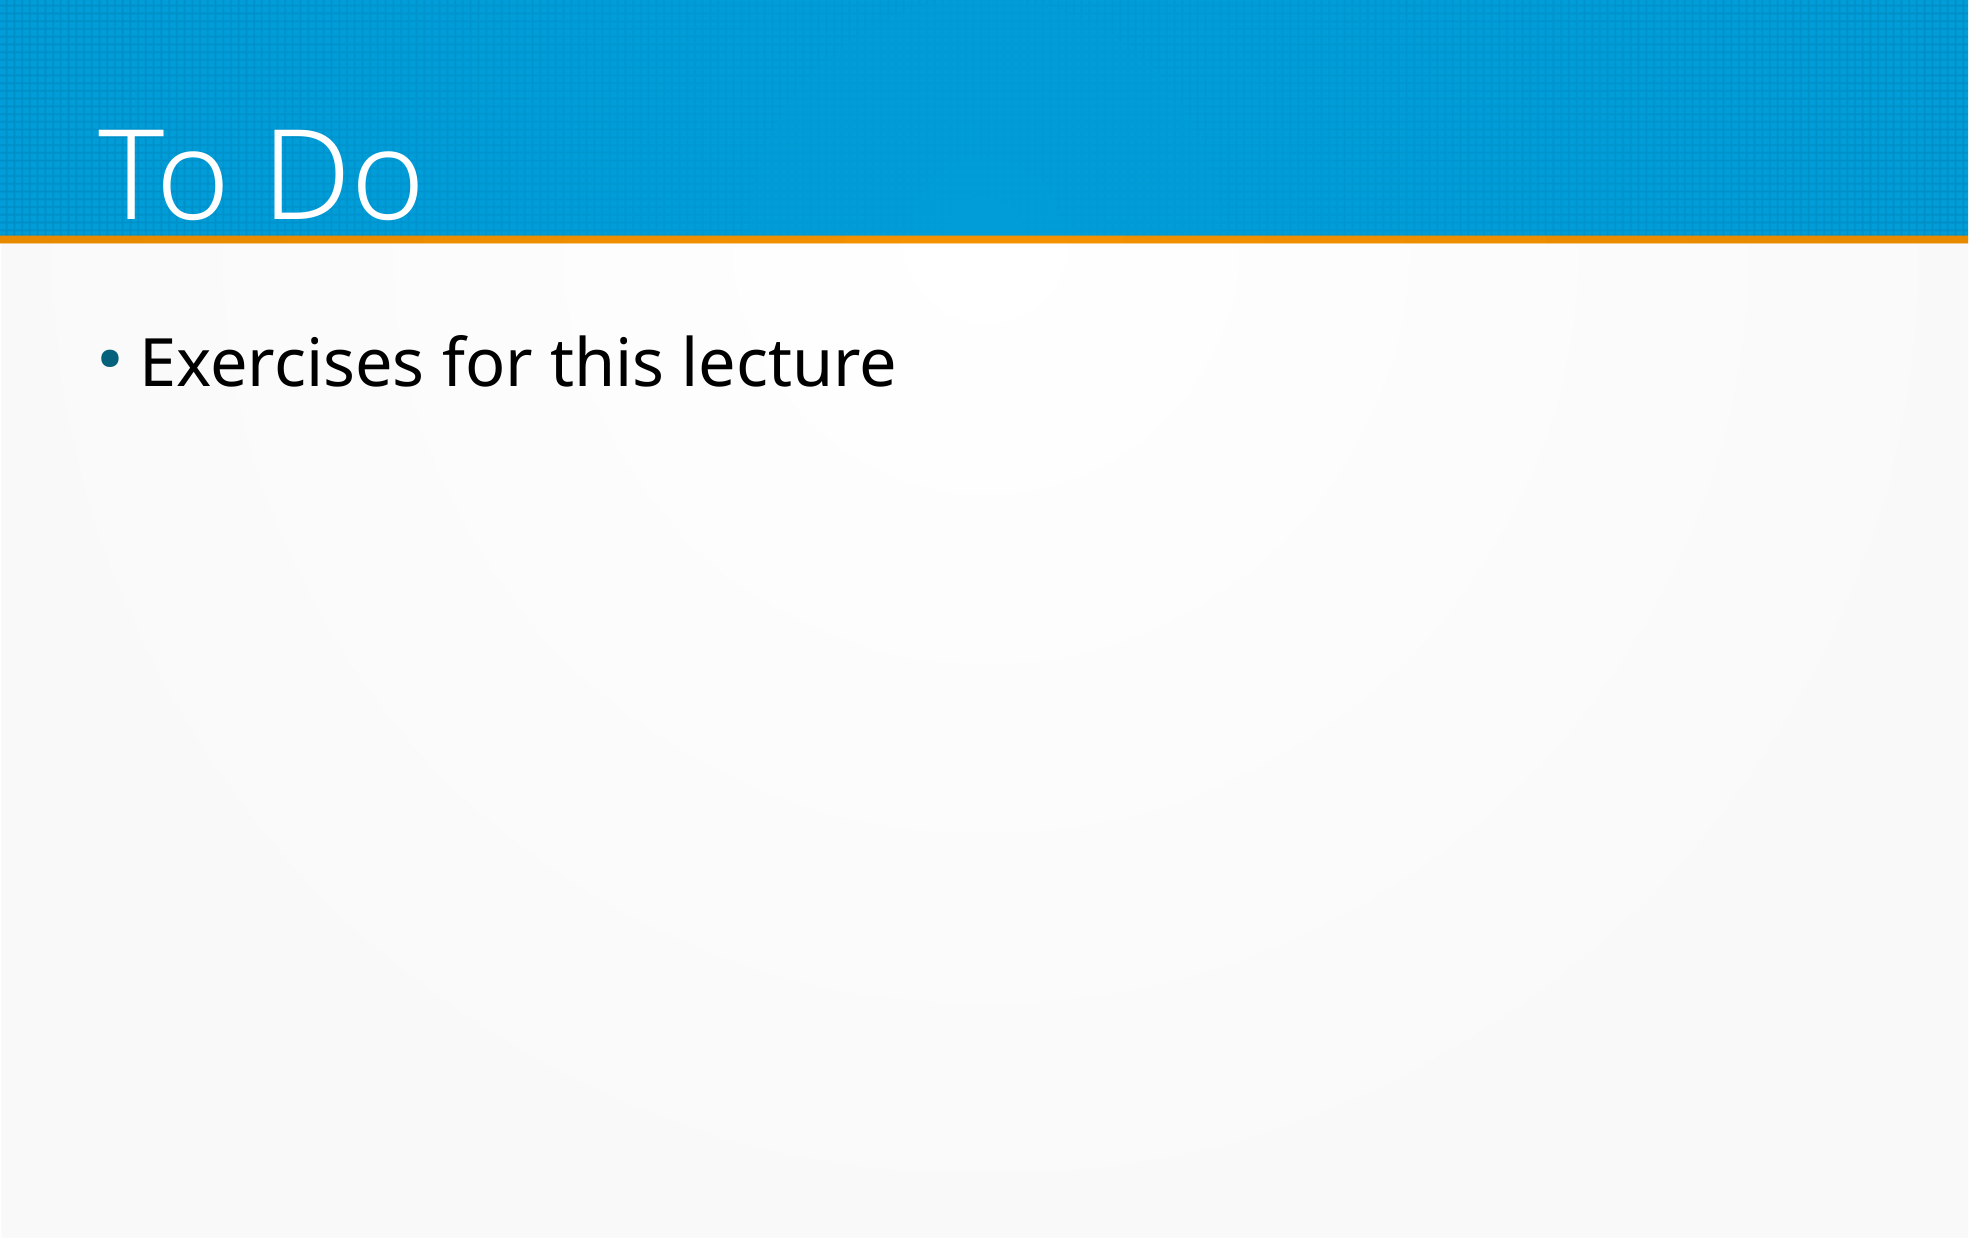

# To Do
 Exercises for this lecture